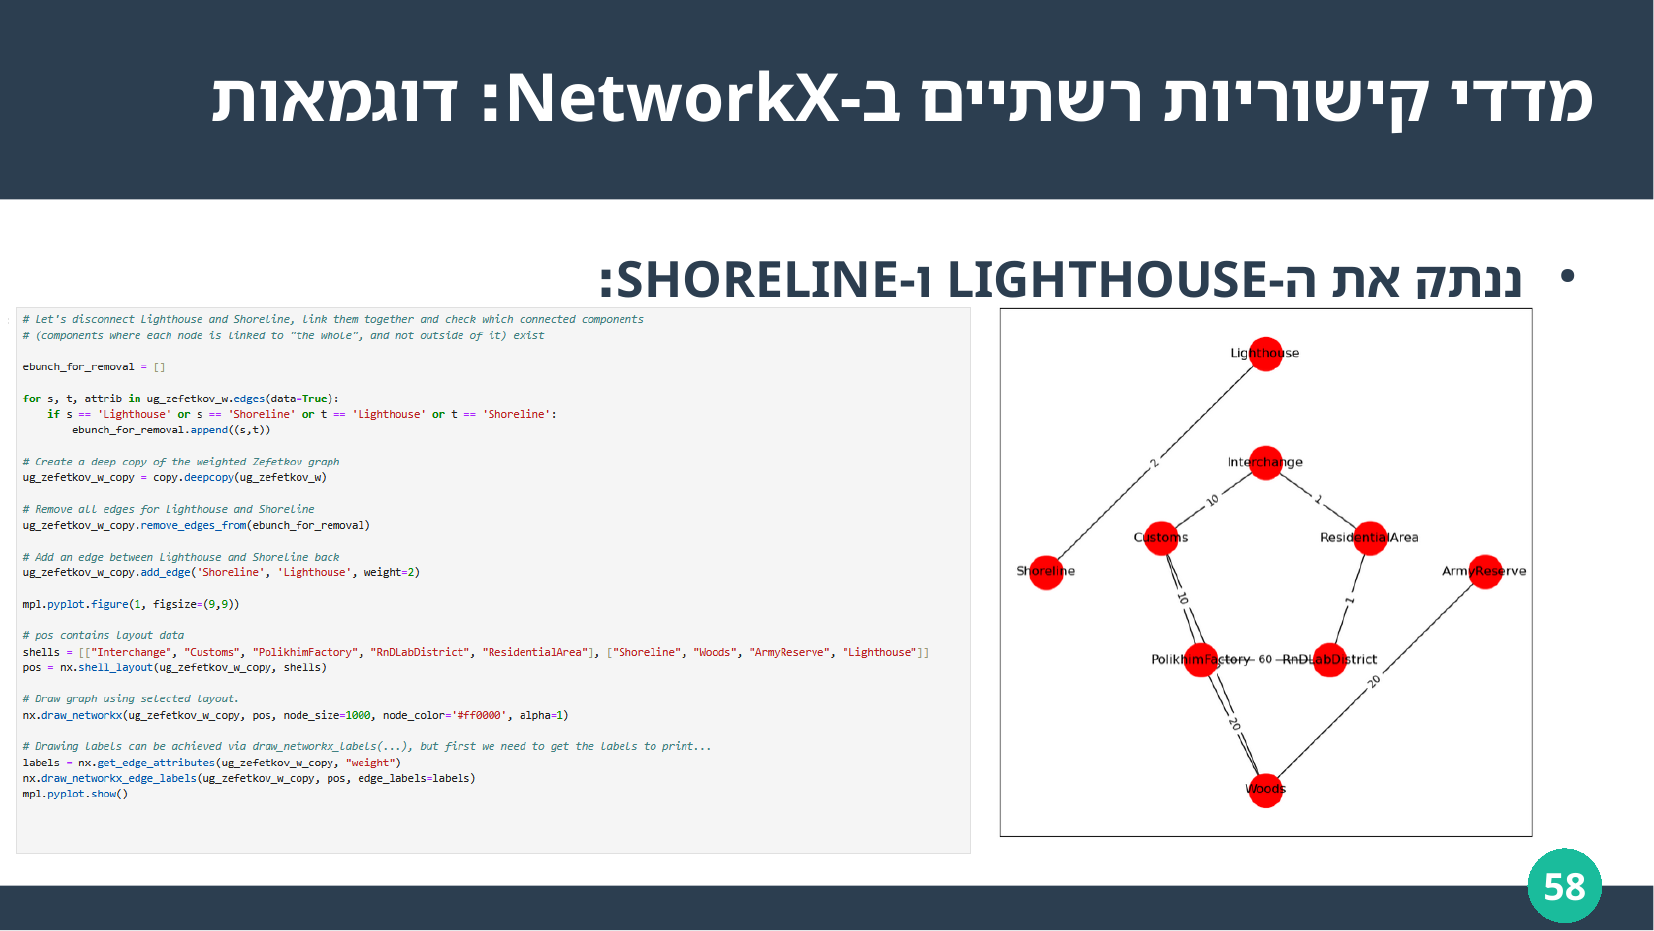

# מדדי קישוריות רשתיים ב-NetworkX: דוגמאות
ננתק את ה-LIGHTHOUSE ו-SHORELINE:
58